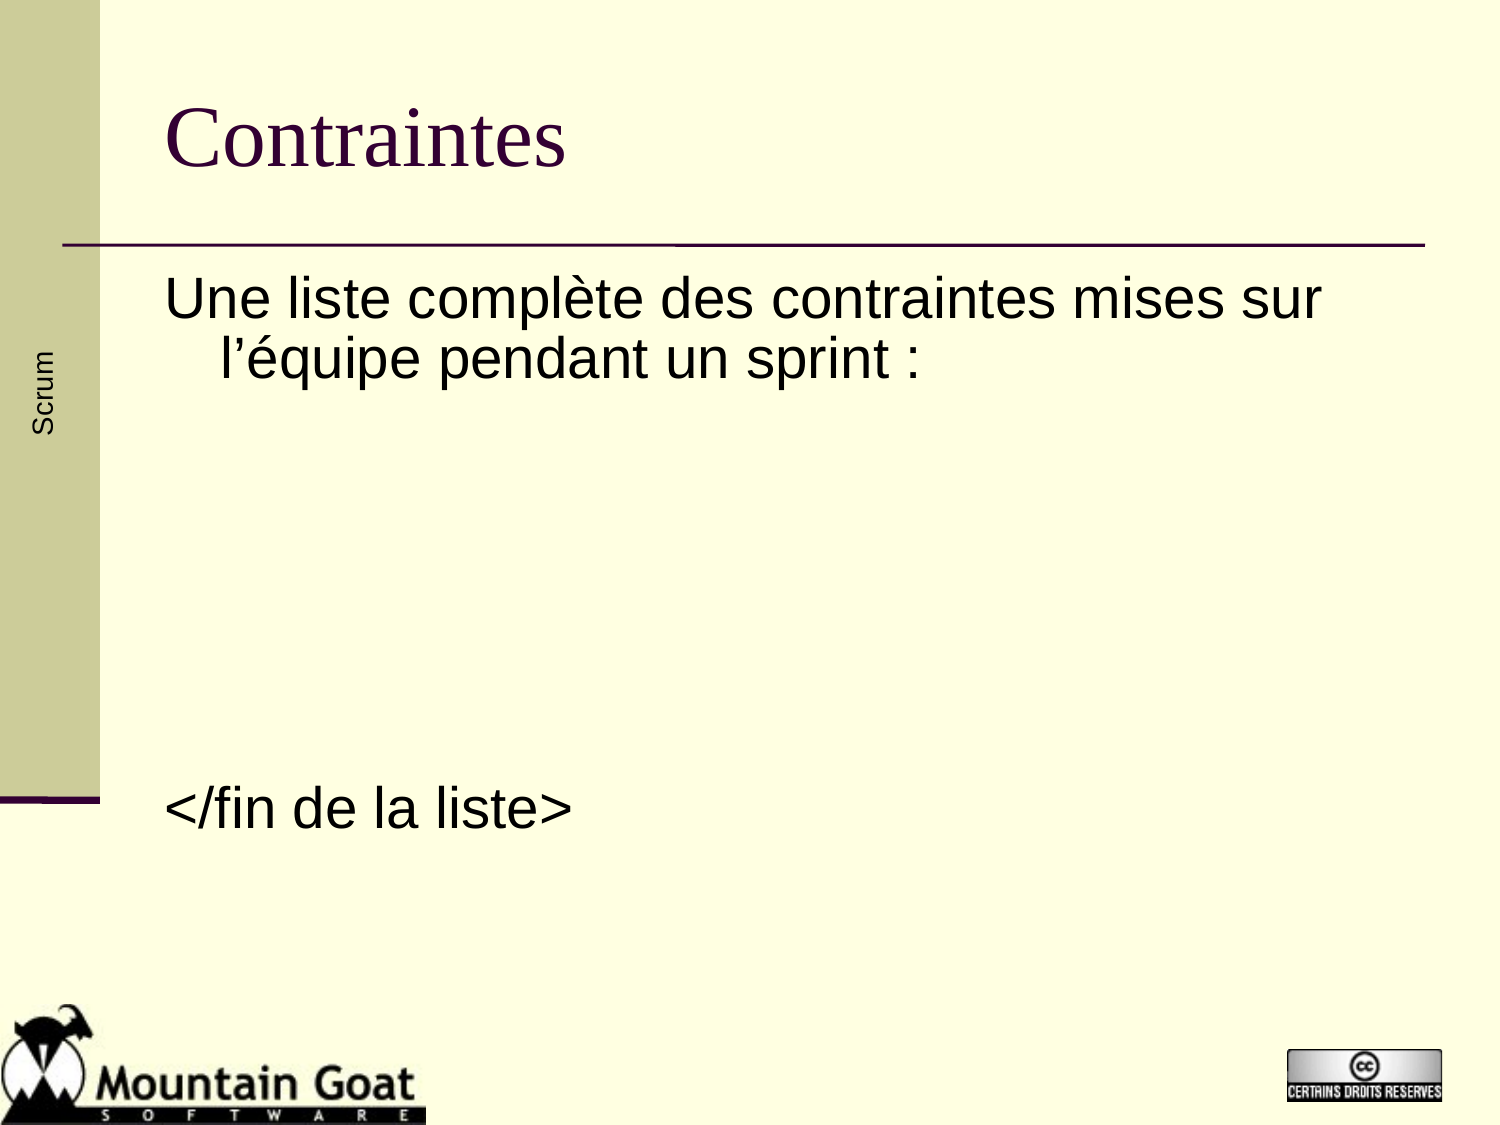

# Contraintes
Une liste complète des contraintes mises sur l’équipe pendant un sprint :
</fin de la liste>
Scrum